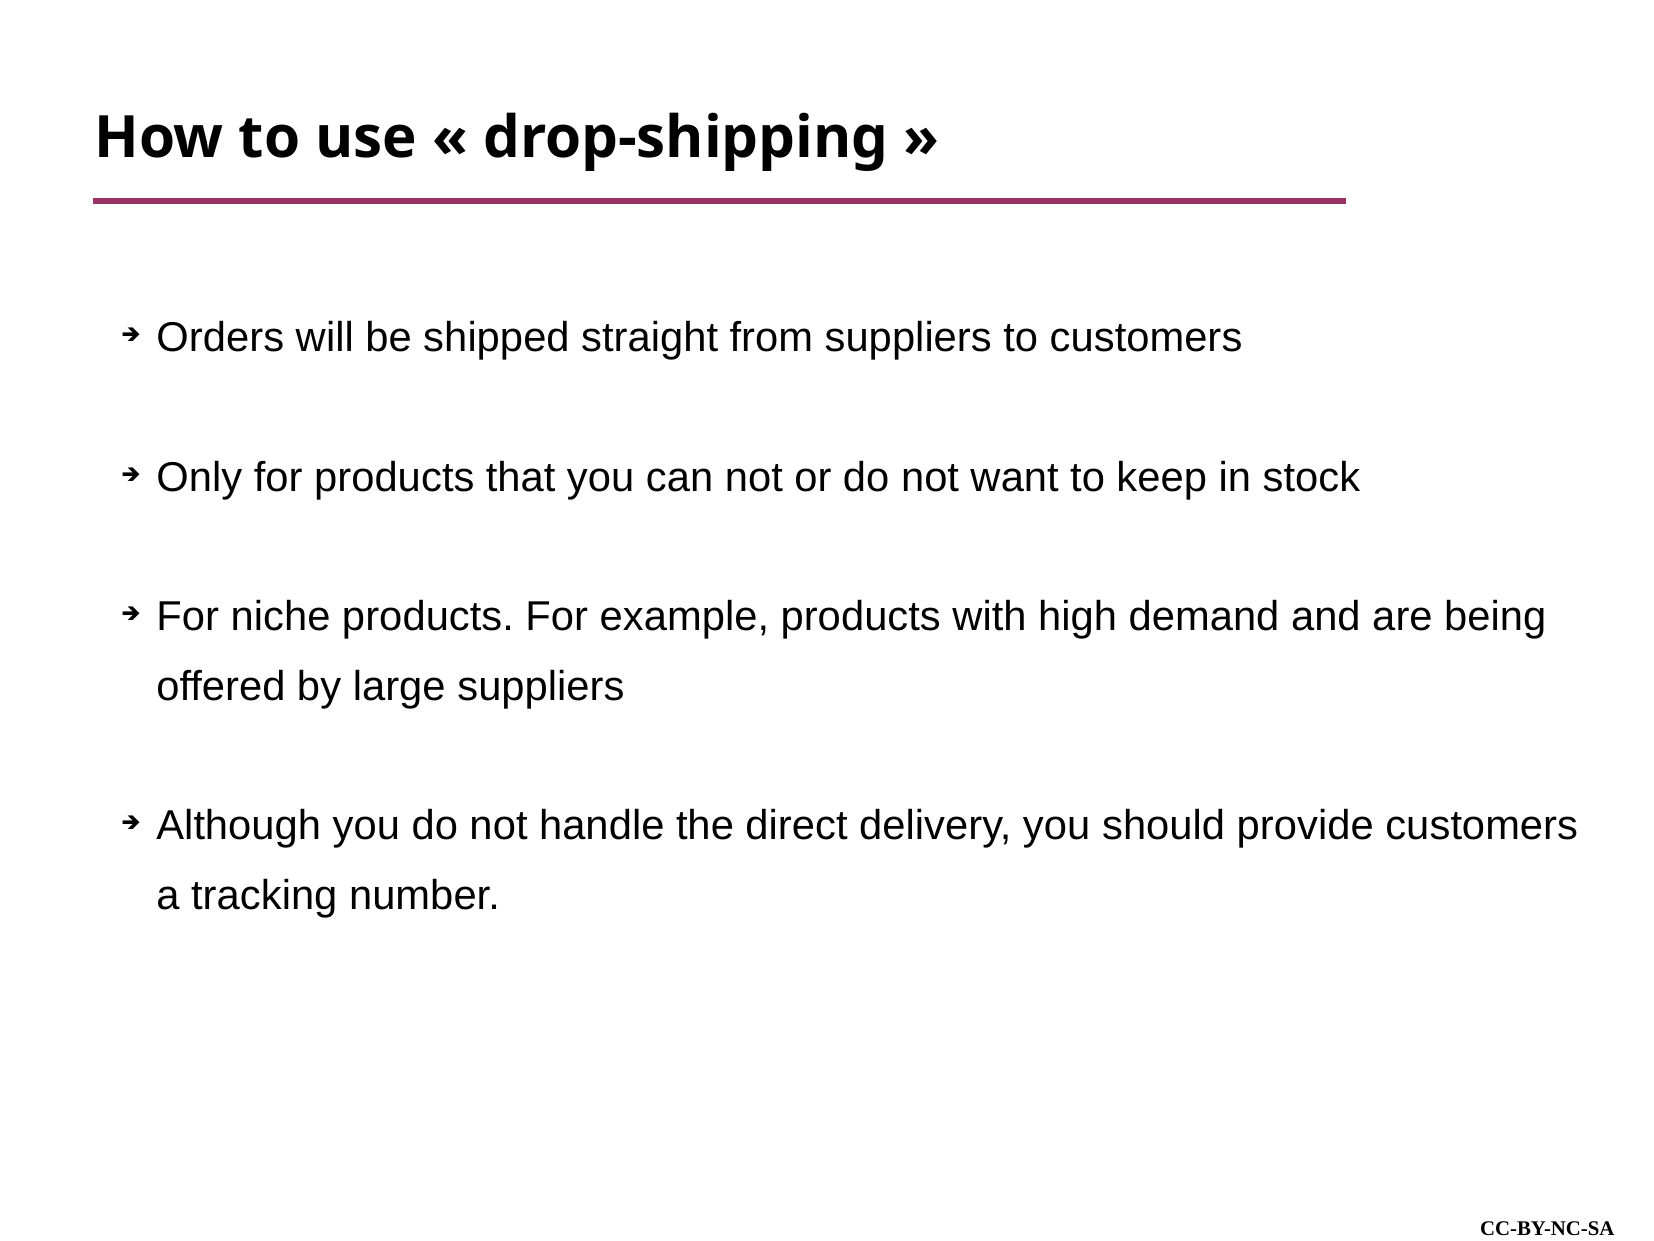

# How to use « drop-shipping »
Orders will be shipped straight from suppliers to customers
Only for products that you can not or do not want to keep in stock
For niche products. For example, products with high demand and are being offered by large suppliers
Although you do not handle the direct delivery, you should provide customers a tracking number.